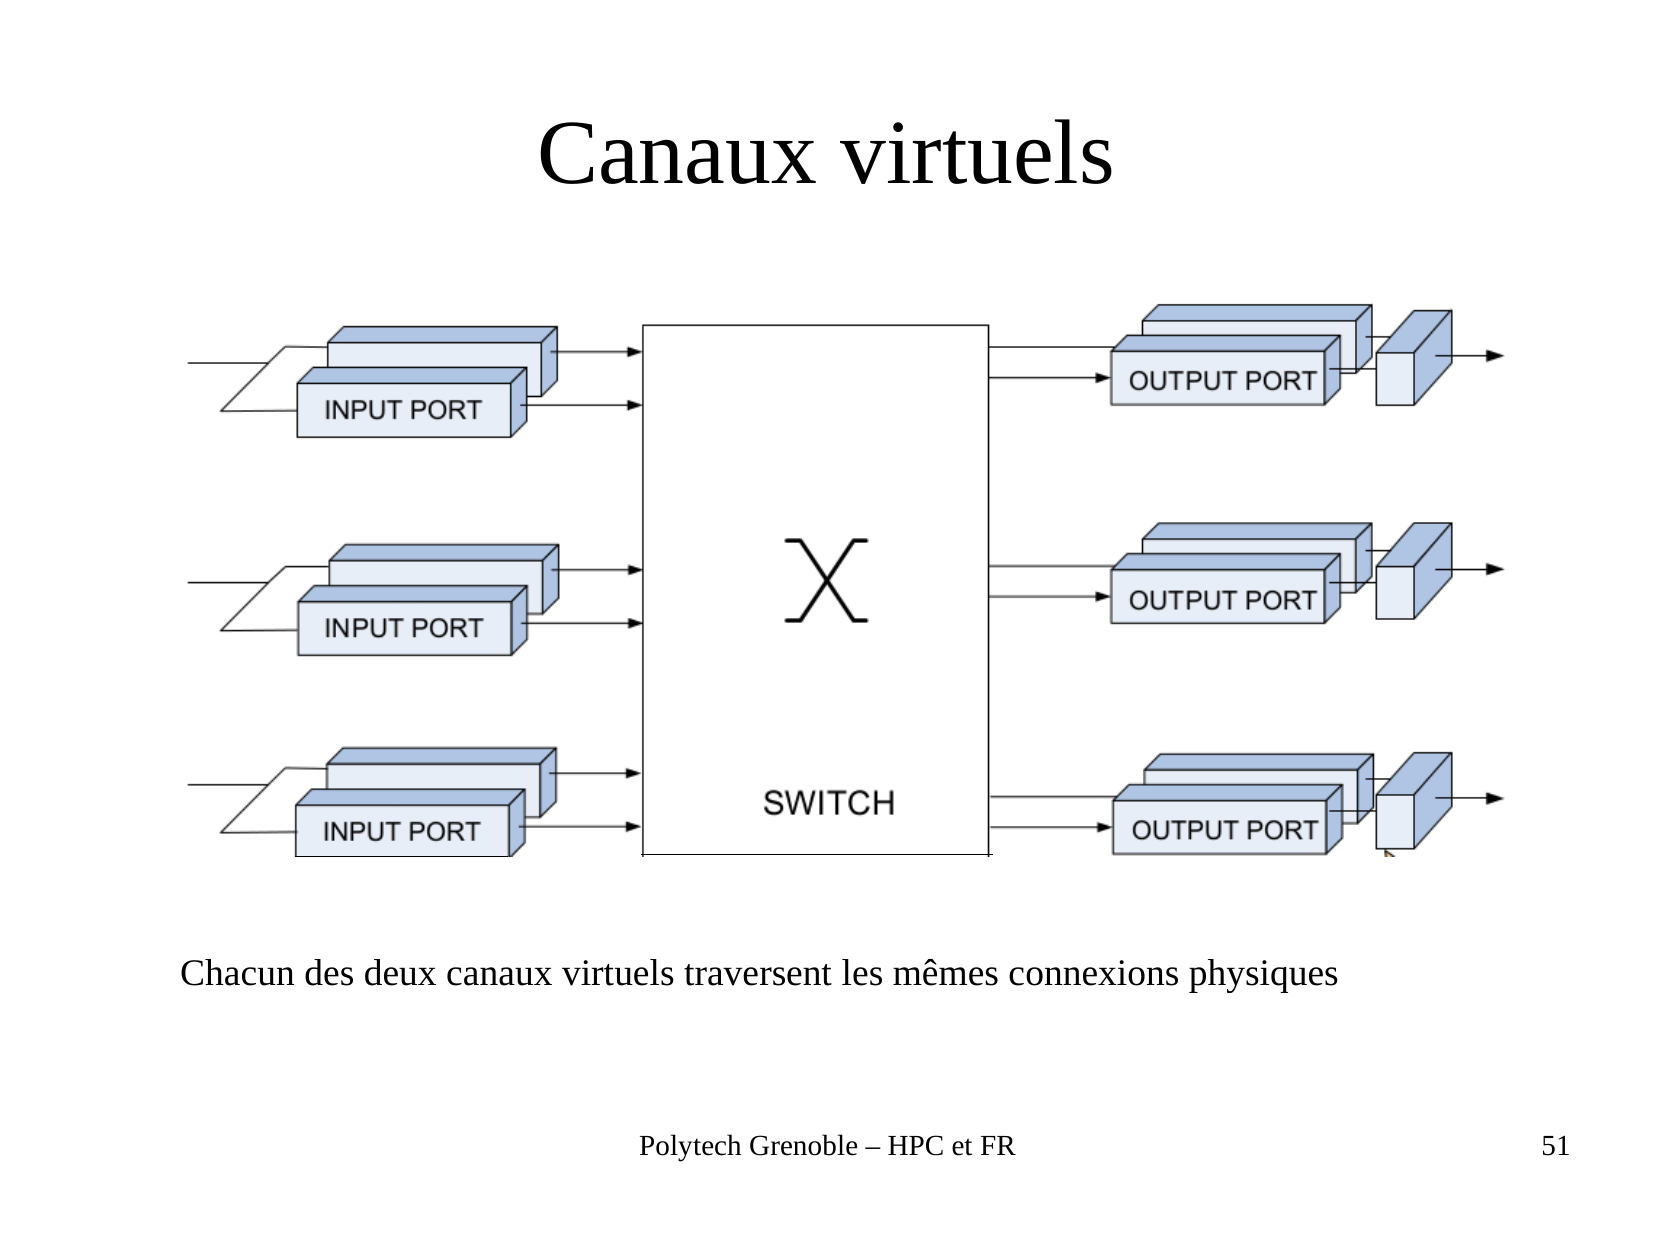

# Canaux virtuels
Chacun des deux canaux virtuels traversent les mêmes connexions physiques
Matthieu PAYET
51